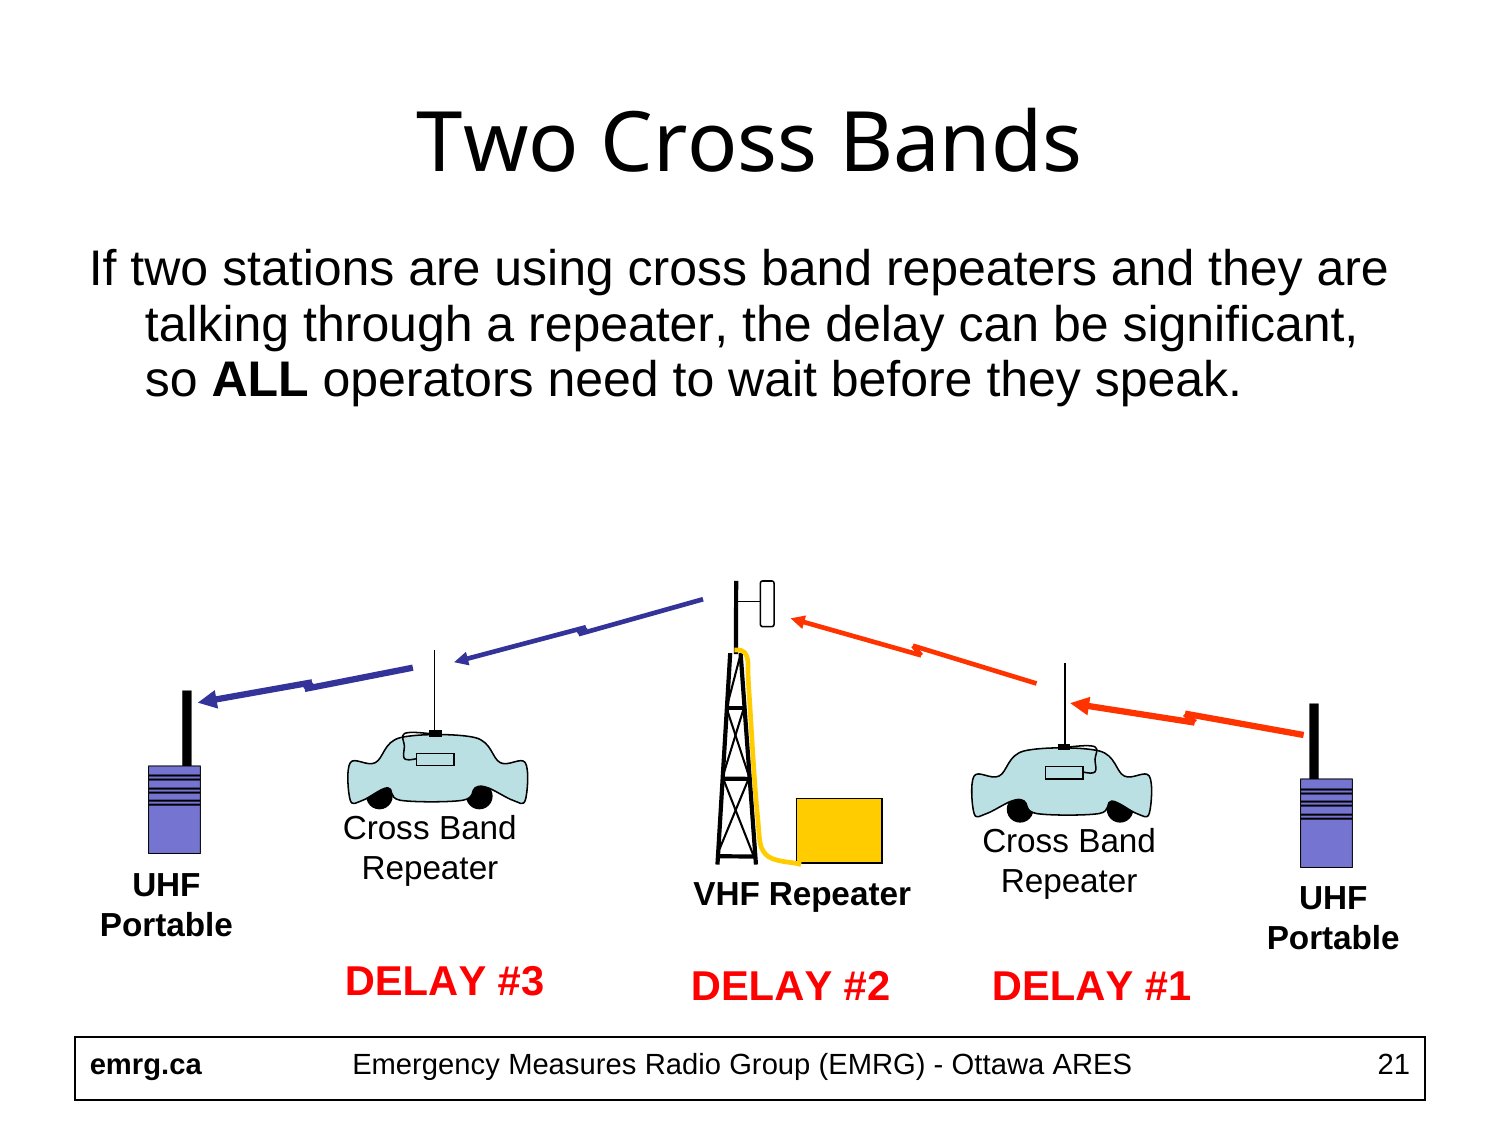

# Two Cross Bands
If two stations are using cross band repeaters and they are talking through a repeater, the delay can be significant, so ALL operators need to wait before they speak.
Cross Band Repeater
Cross Band Repeater
UHF Portable
VHF Repeater
UHF Portable
DELAY #3
DELAY #2
DELAY #1
Emergency Measures Radio Group (EMRG) - Ottawa ARES